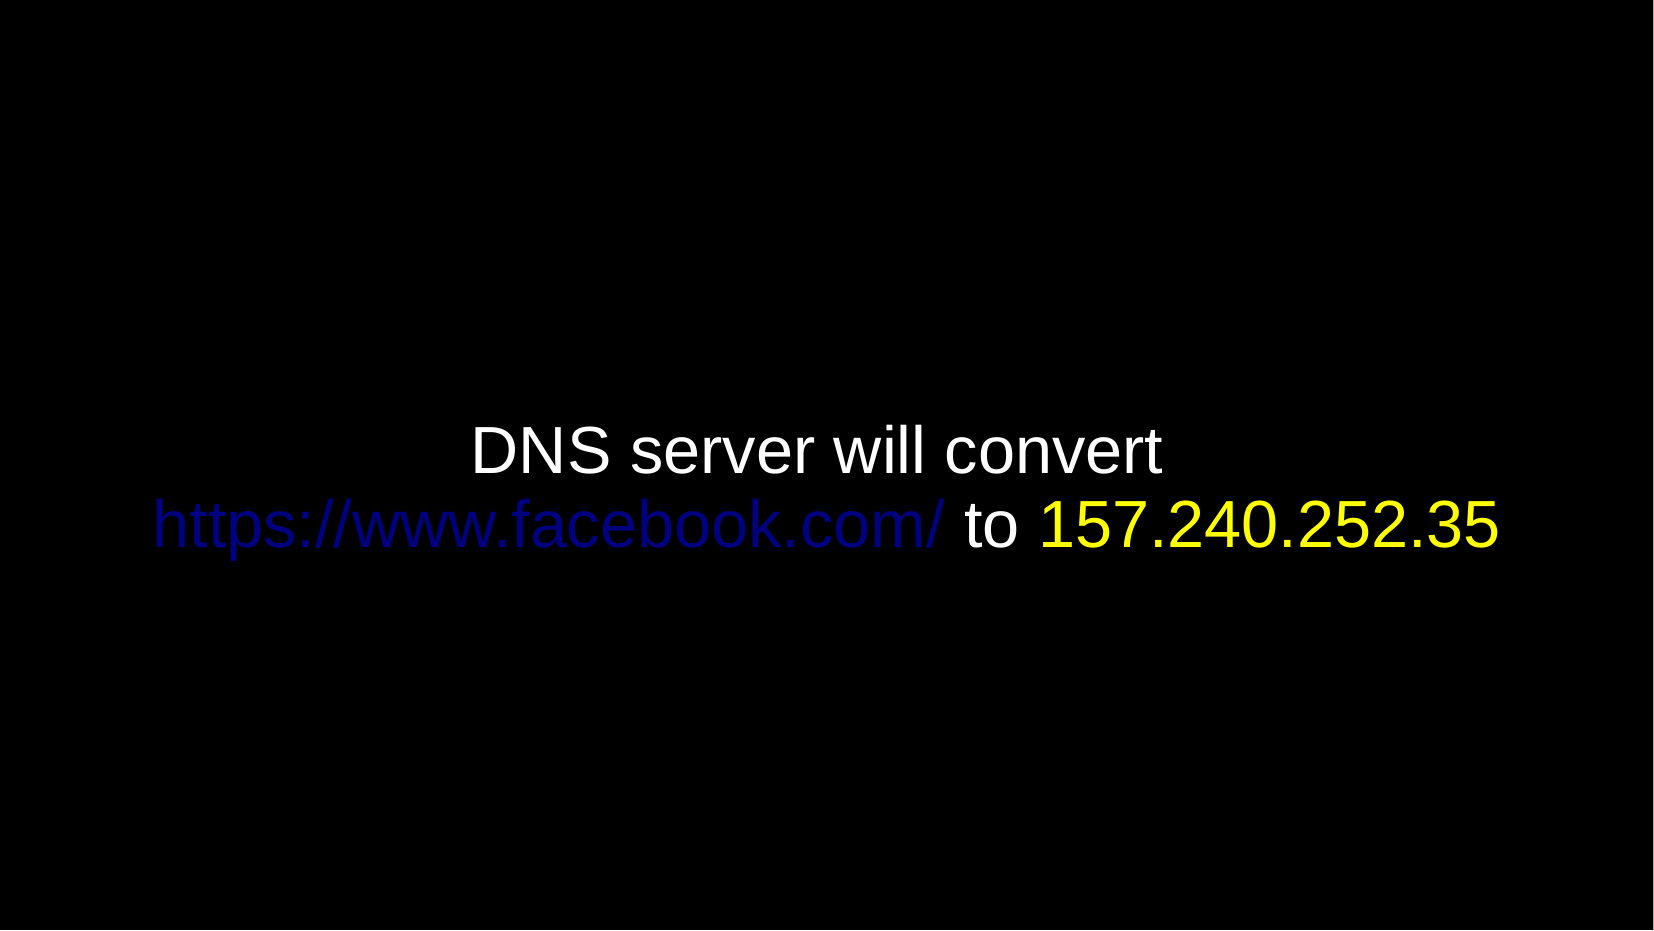

# DNS server will convert https://www.facebook.com/ to 157.240.252.35
24